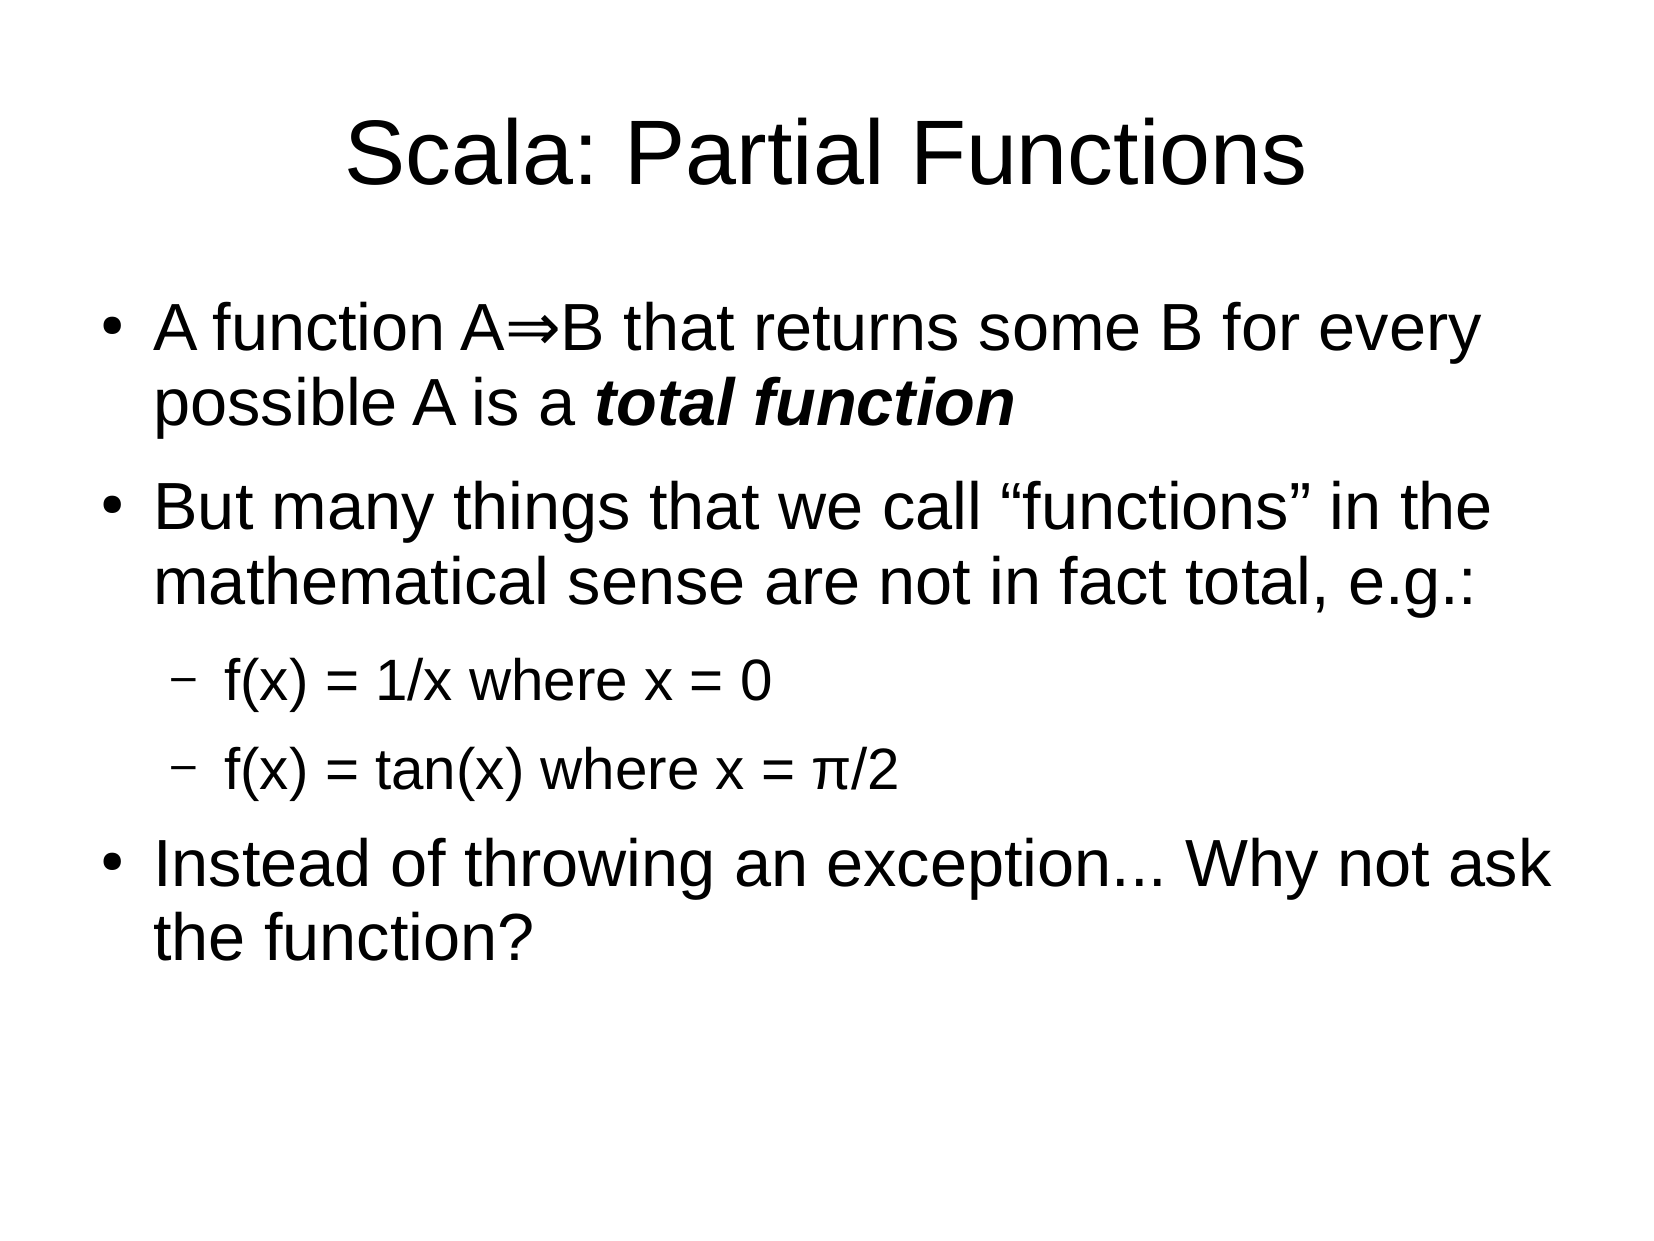

# Scala: Partial Functions
A function A⇒B that returns some B for every possible A is a total function
But many things that we call “functions” in the mathematical sense are not in fact total, e.g.:
f(x) = 1/x where x = 0
f(x) = tan(x) where x = π/2
Instead of throwing an exception... Why not ask the function?